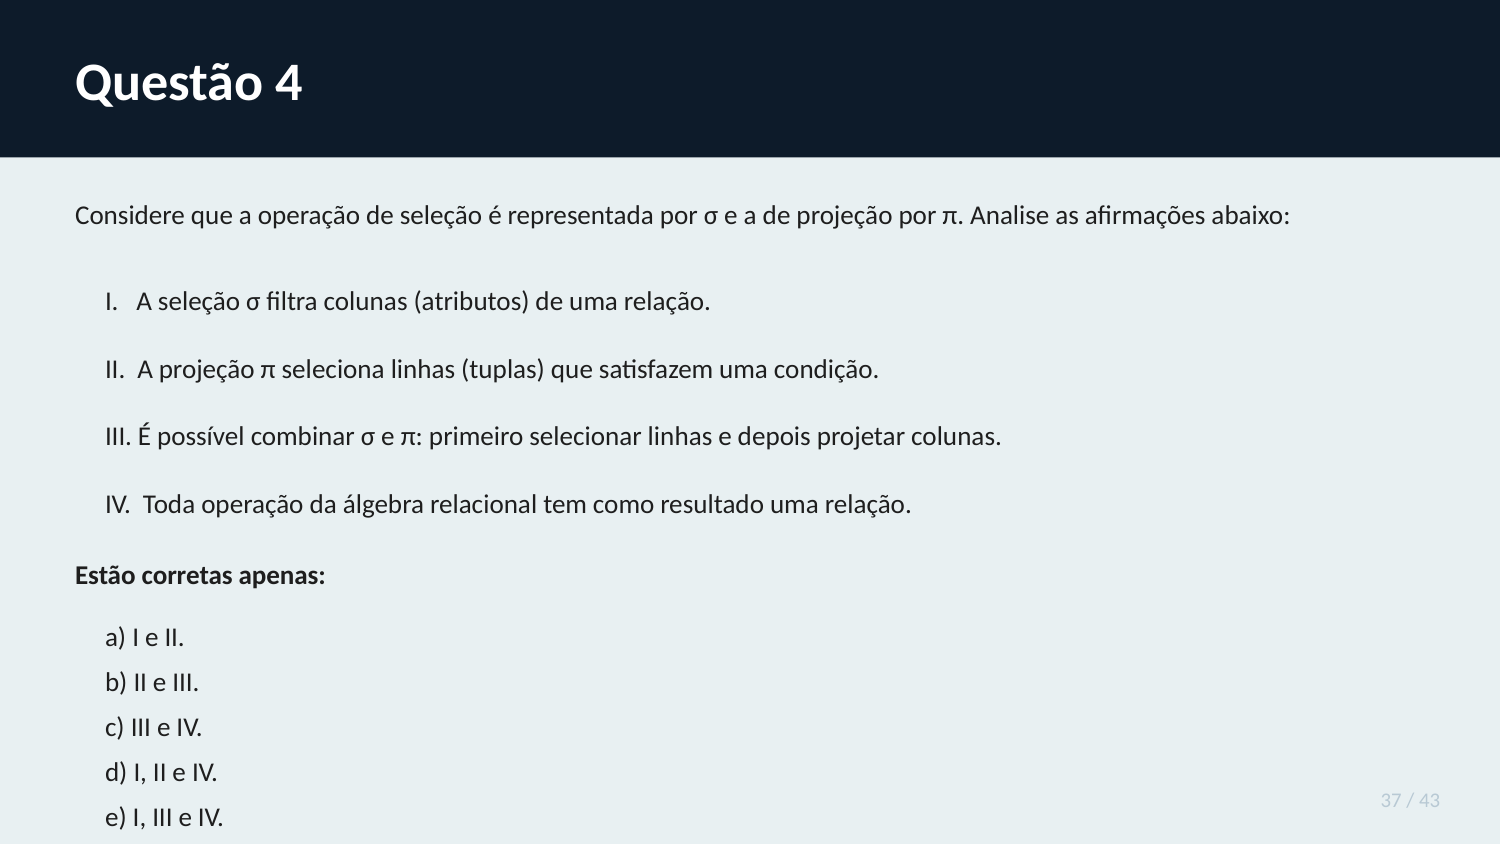

Questão 4
Considere que a operação de seleção é representada por σ e a de projeção por π. Analise as afirmações abaixo:
I. A seleção σ filtra colunas (atributos) de uma relação.
II. A projeção π seleciona linhas (tuplas) que satisfazem uma condição.
III. É possível combinar σ e π: primeiro selecionar linhas e depois projetar colunas.
IV. Toda operação da álgebra relacional tem como resultado uma relação.
Estão corretas apenas:
a) I e II.
b) II e III.
c) III e IV.
d) I, II e IV.
37 / 43
e) I, III e IV.